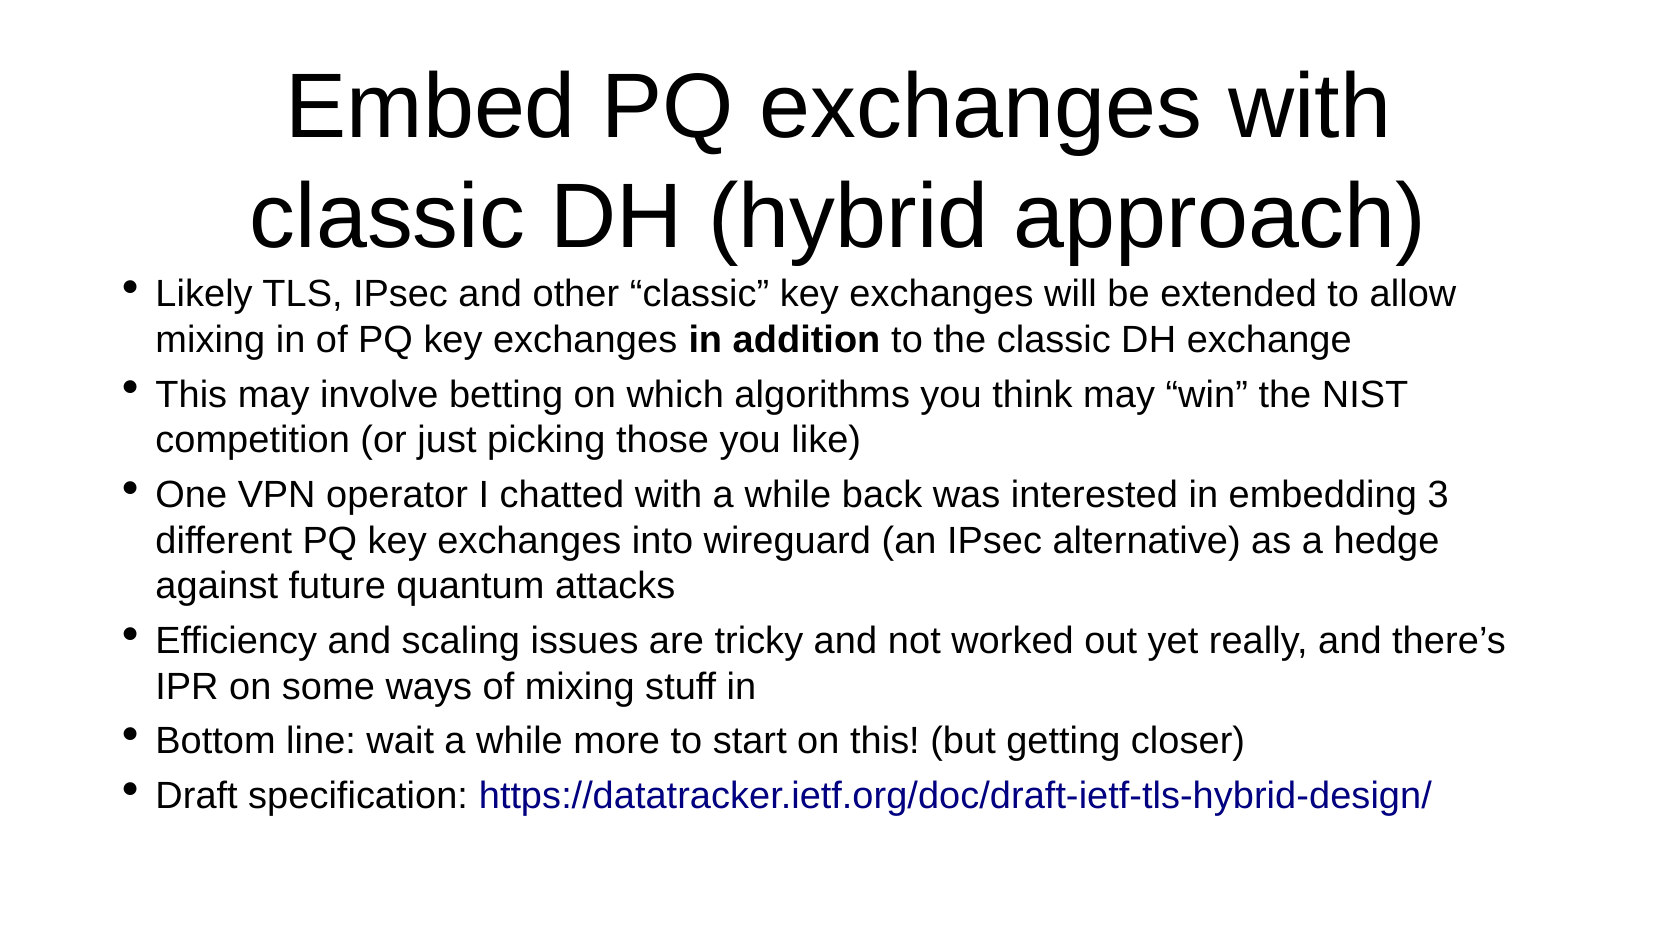

# Embed PQ exchanges with classic DH (hybrid approach)
Likely TLS, IPsec and other “classic” key exchanges will be extended to allow mixing in of PQ key exchanges in addition to the classic DH exchange
This may involve betting on which algorithms you think may “win” the NIST competition (or just picking those you like)
One VPN operator I chatted with a while back was interested in embedding 3 different PQ key exchanges into wireguard (an IPsec alternative) as a hedge against future quantum attacks
Efficiency and scaling issues are tricky and not worked out yet really, and there’s IPR on some ways of mixing stuff in
Bottom line: wait a while more to start on this! (but getting closer)
Draft specification: https://datatracker.ietf.org/doc/draft-ietf-tls-hybrid-design/